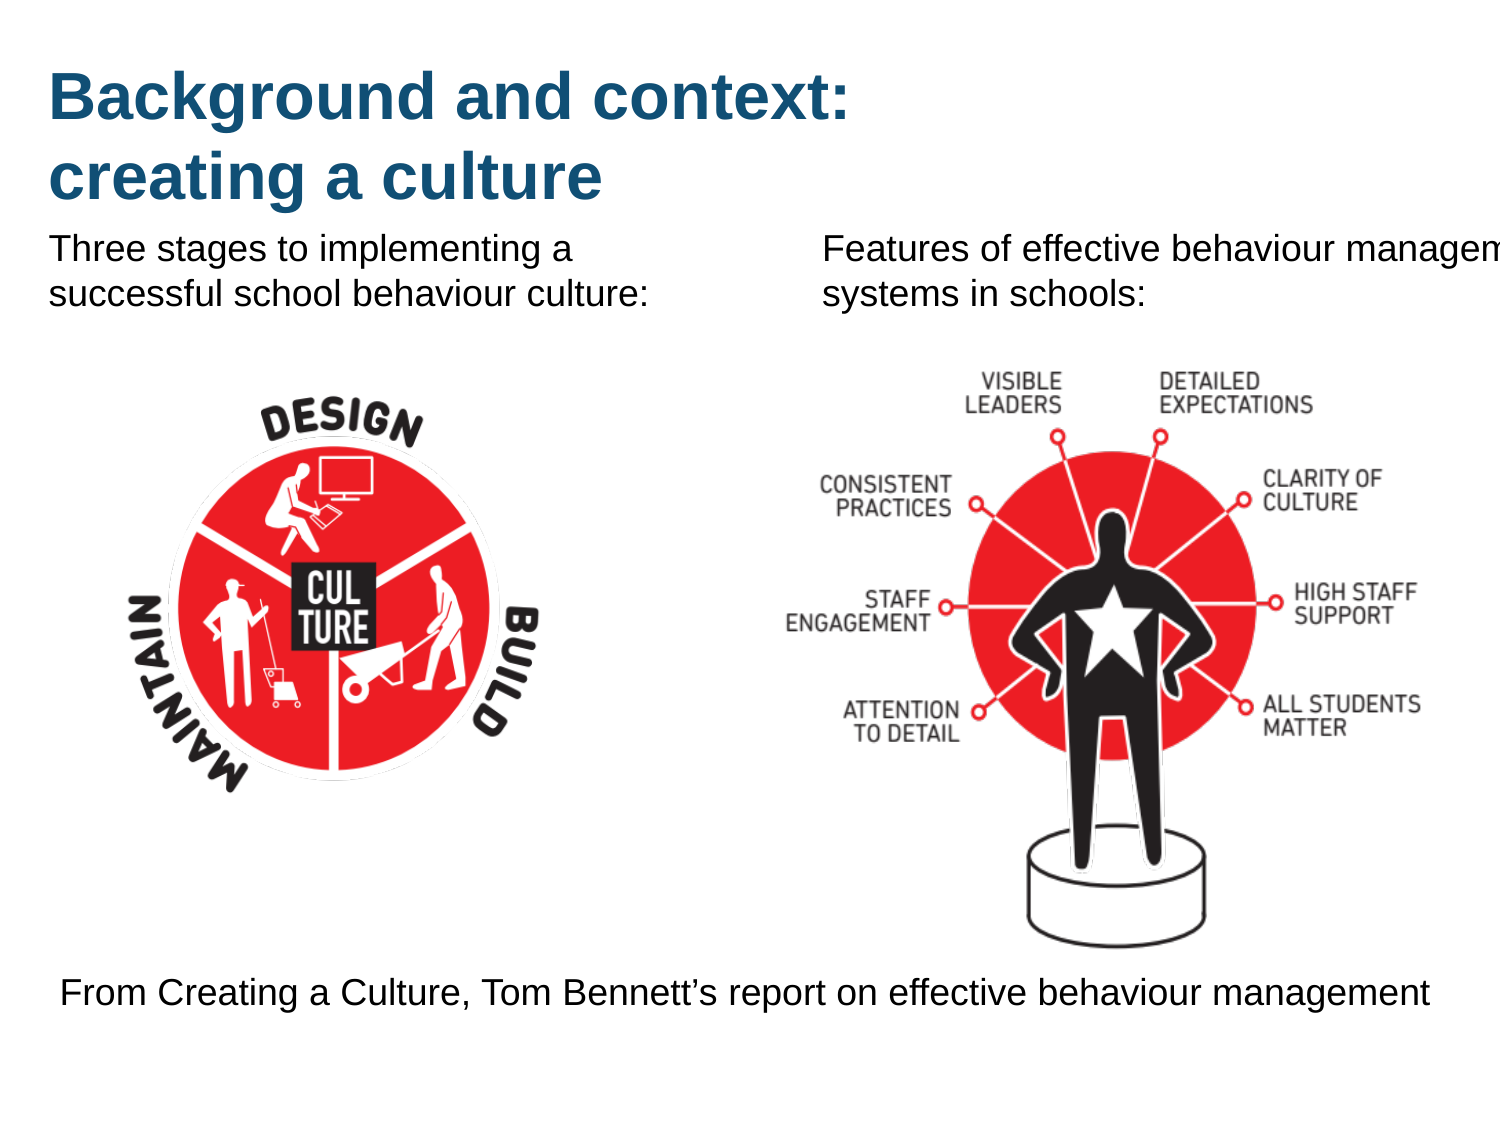

# Background and context: creating a culture
Three stages to implementing a successful school behaviour culture:
Features of effective behaviour management systems in schools:
From Creating a Culture, Tom Bennett’s report on effective behaviour management